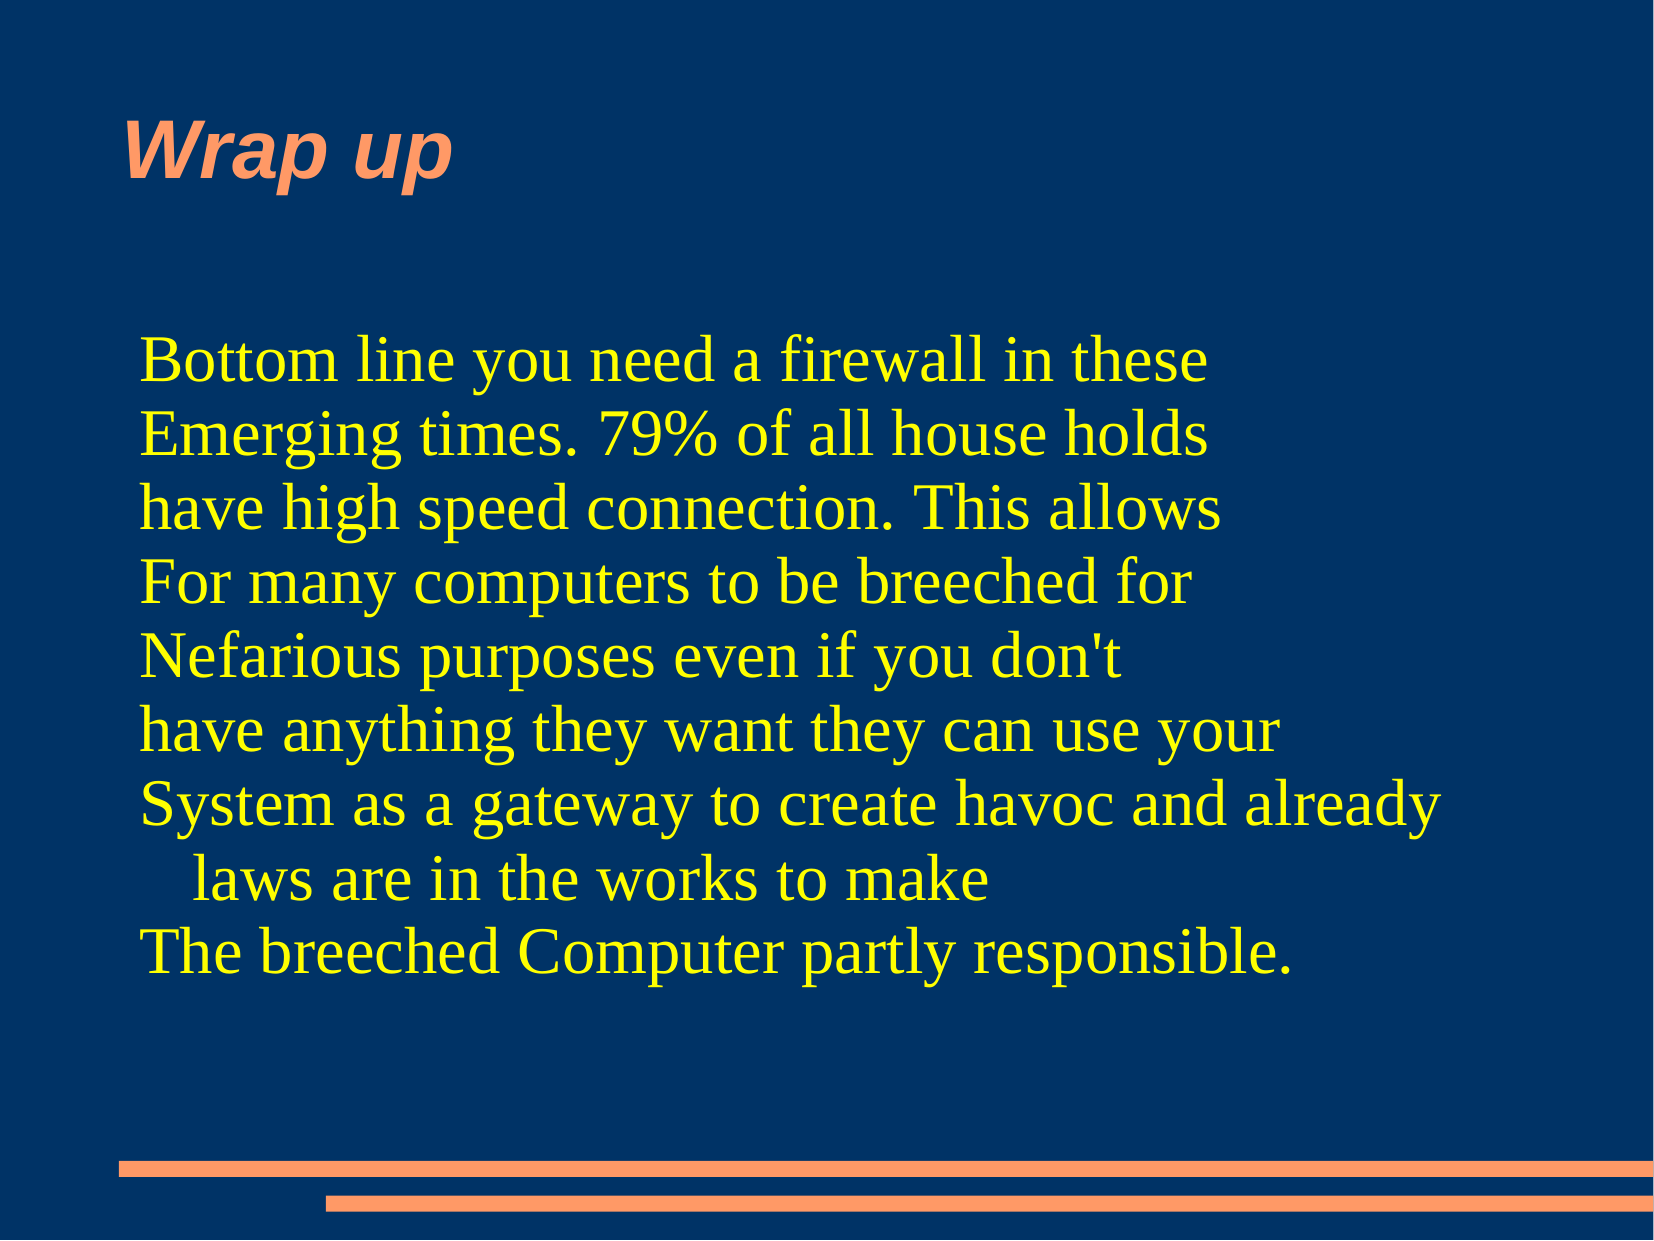

# Wrap up
Bottom line you need a firewall in these
Emerging times. 79% of all house holds
have high speed connection. This allows
For many computers to be breeched for
Nefarious purposes even if you don't
have anything they want they can use your
System as a gateway to create havoc and already laws are in the works to make
The breeched Computer partly responsible.